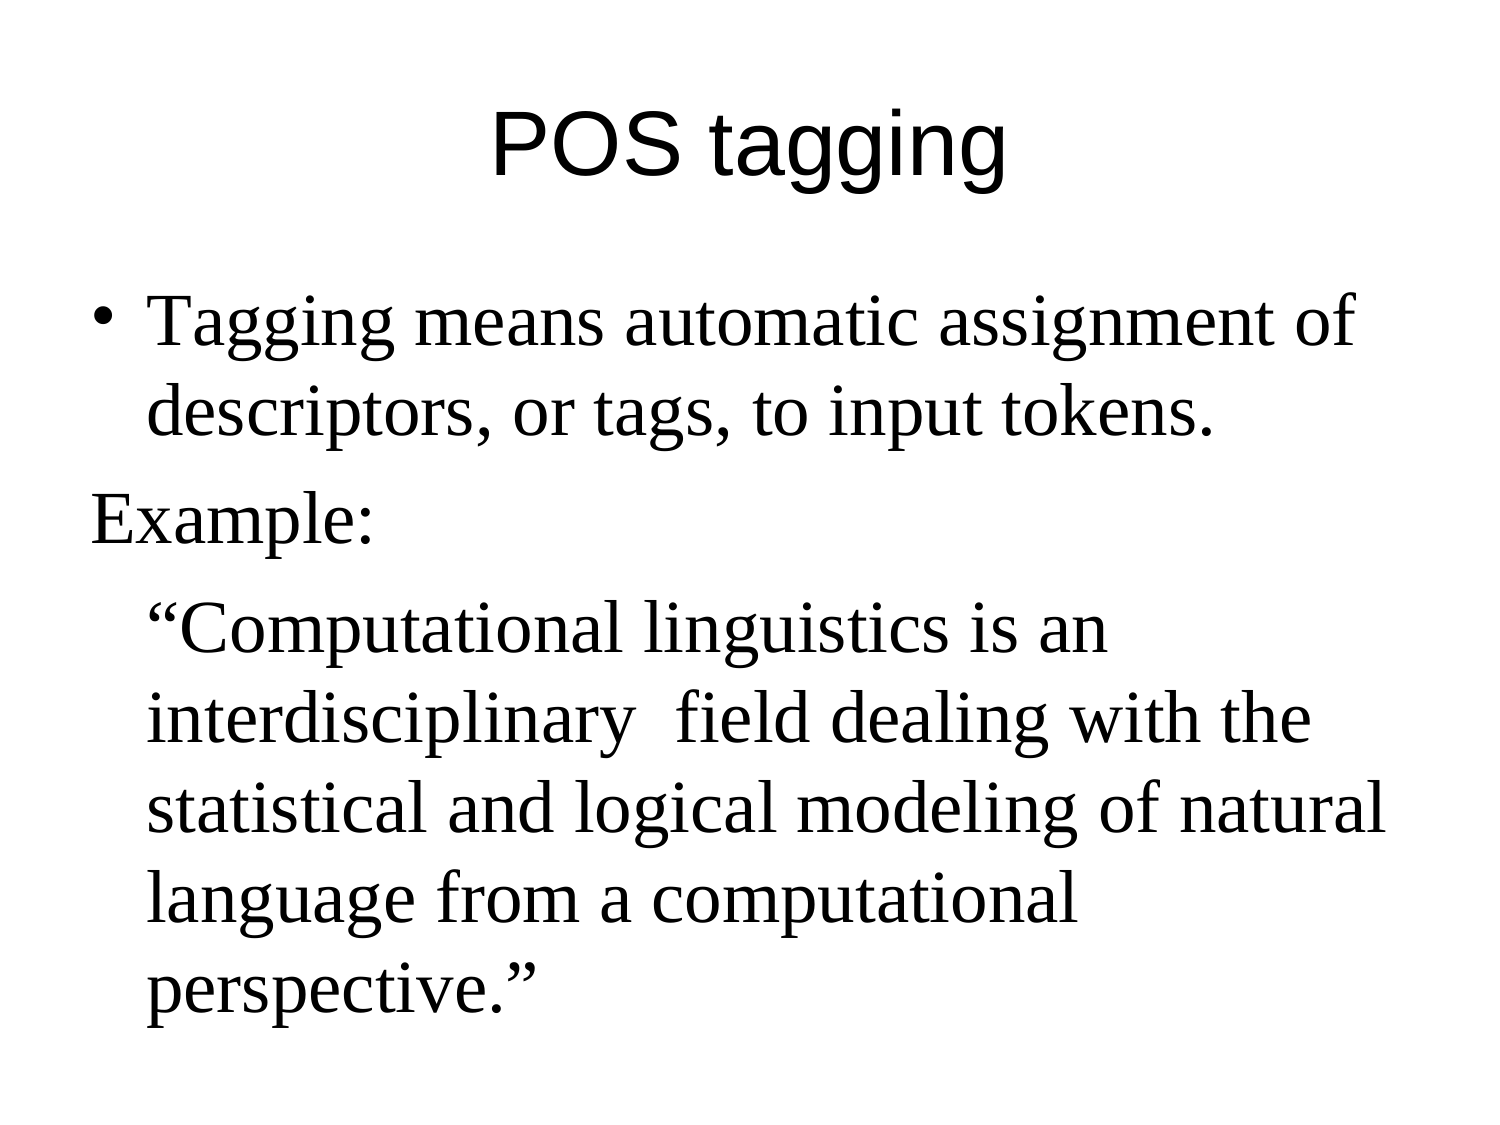

# POS tagging
Tagging means automatic assignment of descriptors, or tags, to input tokens.
Example:
 “Computational linguistics is an interdisciplinary field dealing with the statistical and logical modeling of natural language from a computational perspective.”